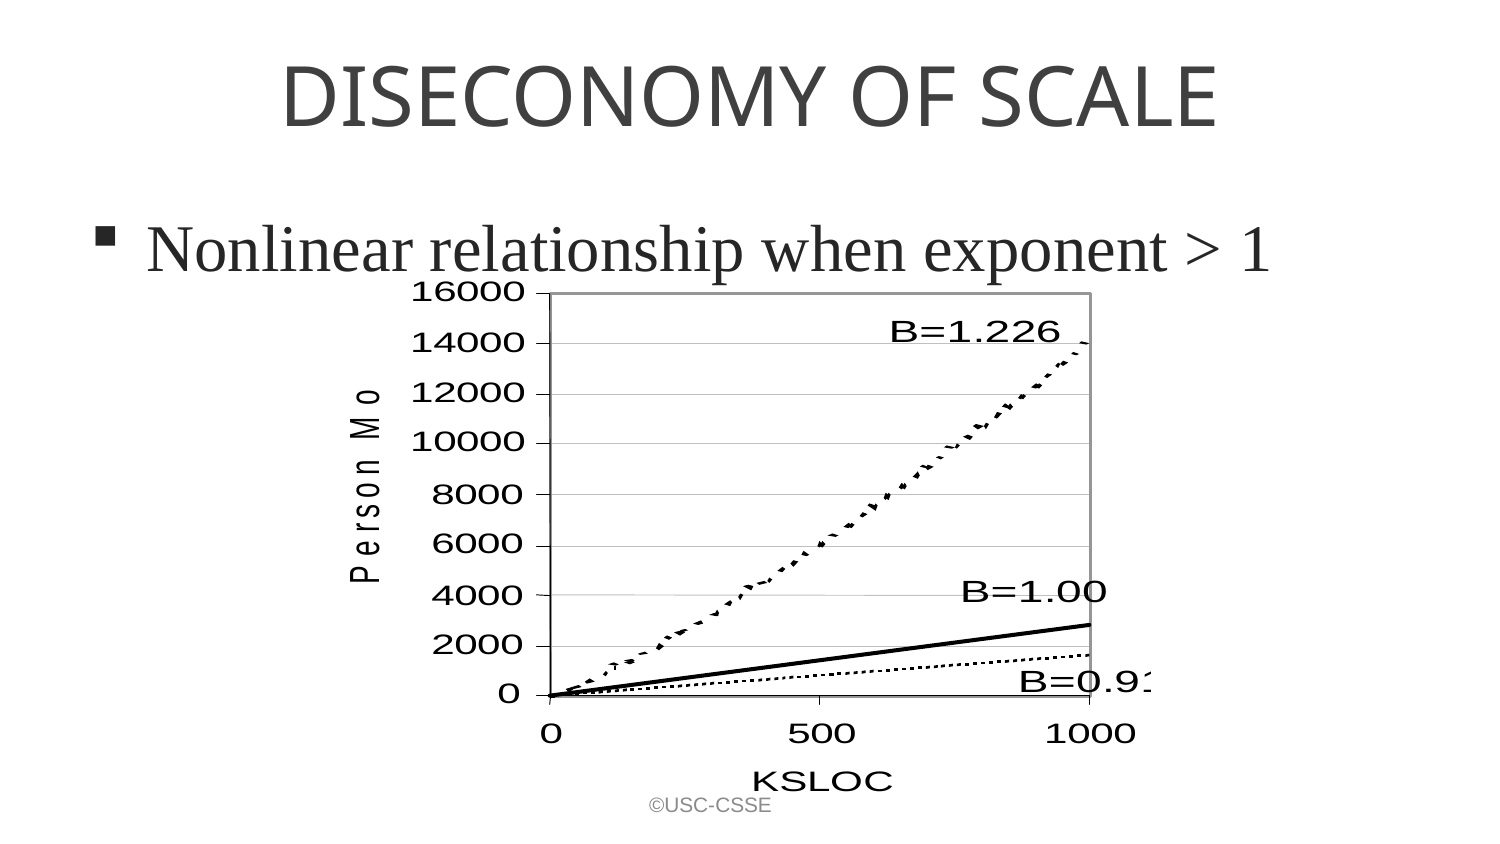

# Diseconomy of Scale
Nonlinear relationship when exponent > 1
©USC-CSSE